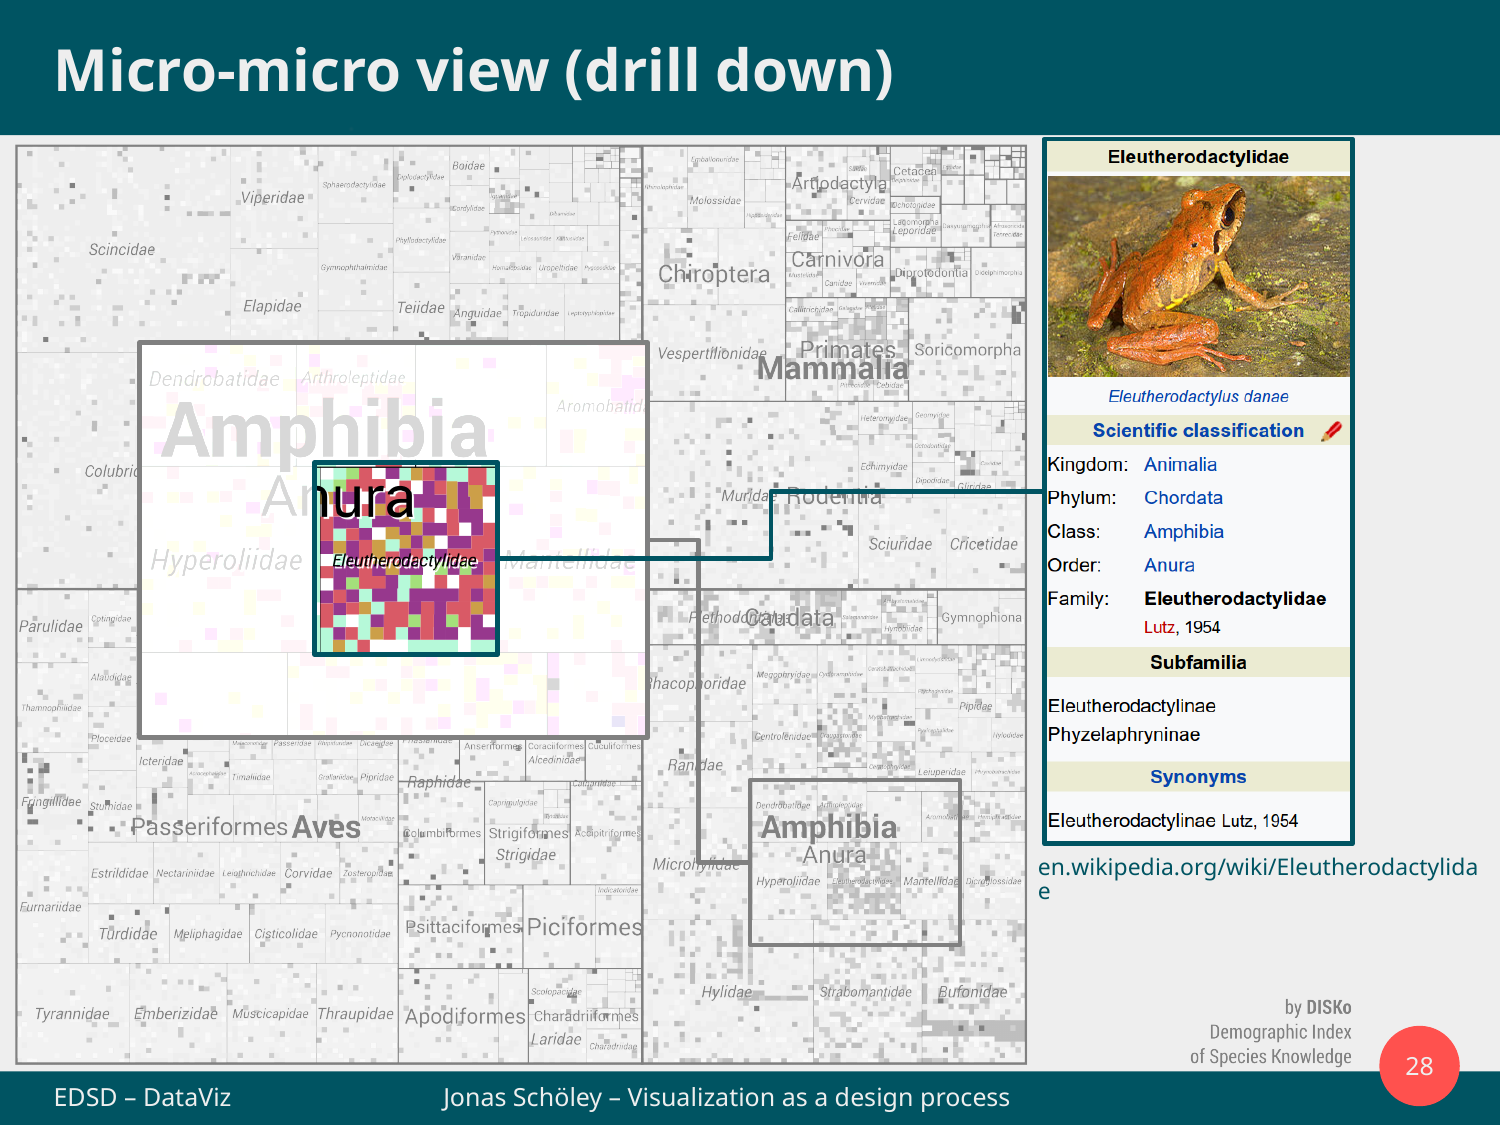

# Micro-micro view (drill down)
en.wikipedia.org/wiki/Eleutherodactylidae
28
EDSD – DataViz
Jonas Schöley – Visualization as a design process